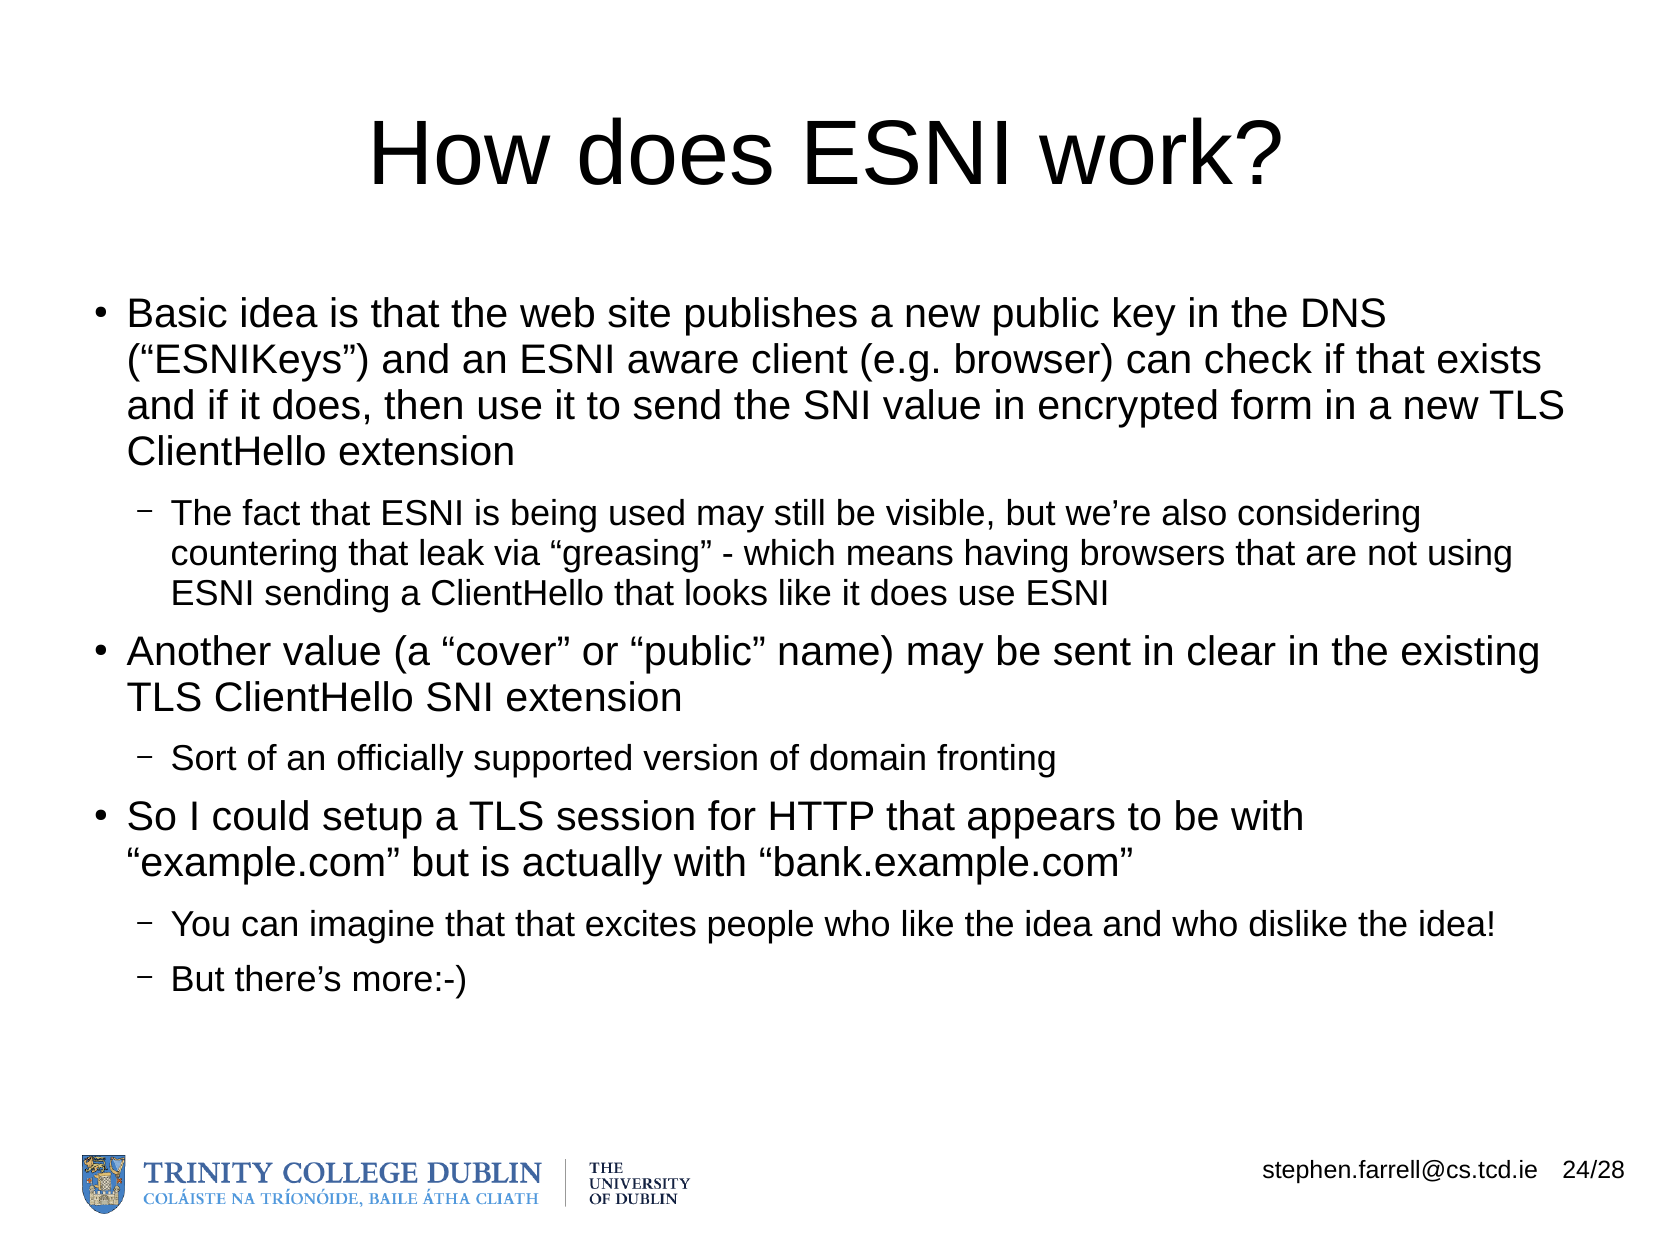

# How does ESNI work?
Basic idea is that the web site publishes a new public key in the DNS (“ESNIKeys”) and an ESNI aware client (e.g. browser) can check if that exists and if it does, then use it to send the SNI value in encrypted form in a new TLS ClientHello extension
The fact that ESNI is being used may still be visible, but we’re also considering countering that leak via “greasing” - which means having browsers that are not using ESNI sending a ClientHello that looks like it does use ESNI
Another value (a “cover” or “public” name) may be sent in clear in the existing TLS ClientHello SNI extension
Sort of an officially supported version of domain fronting
So I could setup a TLS session for HTTP that appears to be with “example.com” but is actually with “bank.example.com”
You can imagine that that excites people who like the idea and who dislike the idea!
But there’s more:-)